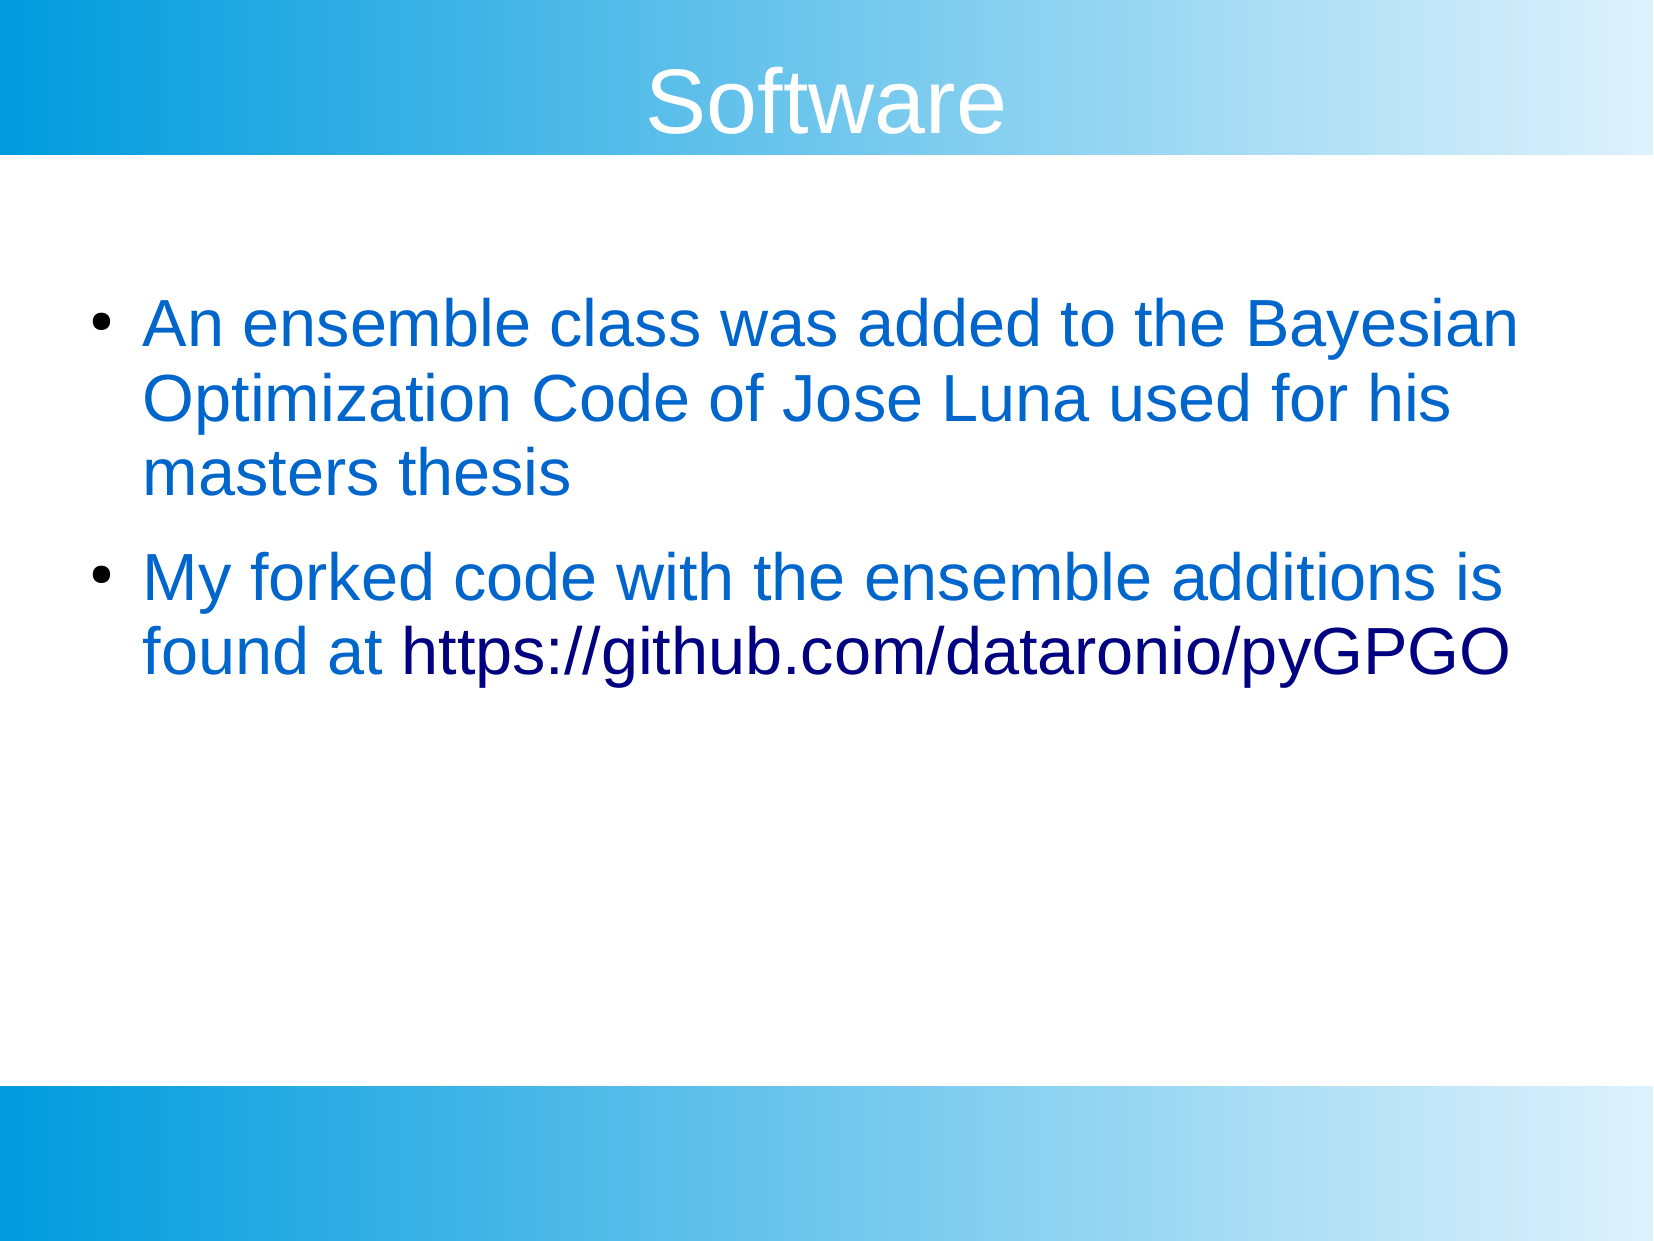

# Software
An ensemble class was added to the Bayesian Optimization Code of Jose Luna used for his masters thesis
My forked code with the ensemble additions is found at https://github.com/dataronio/pyGPGO